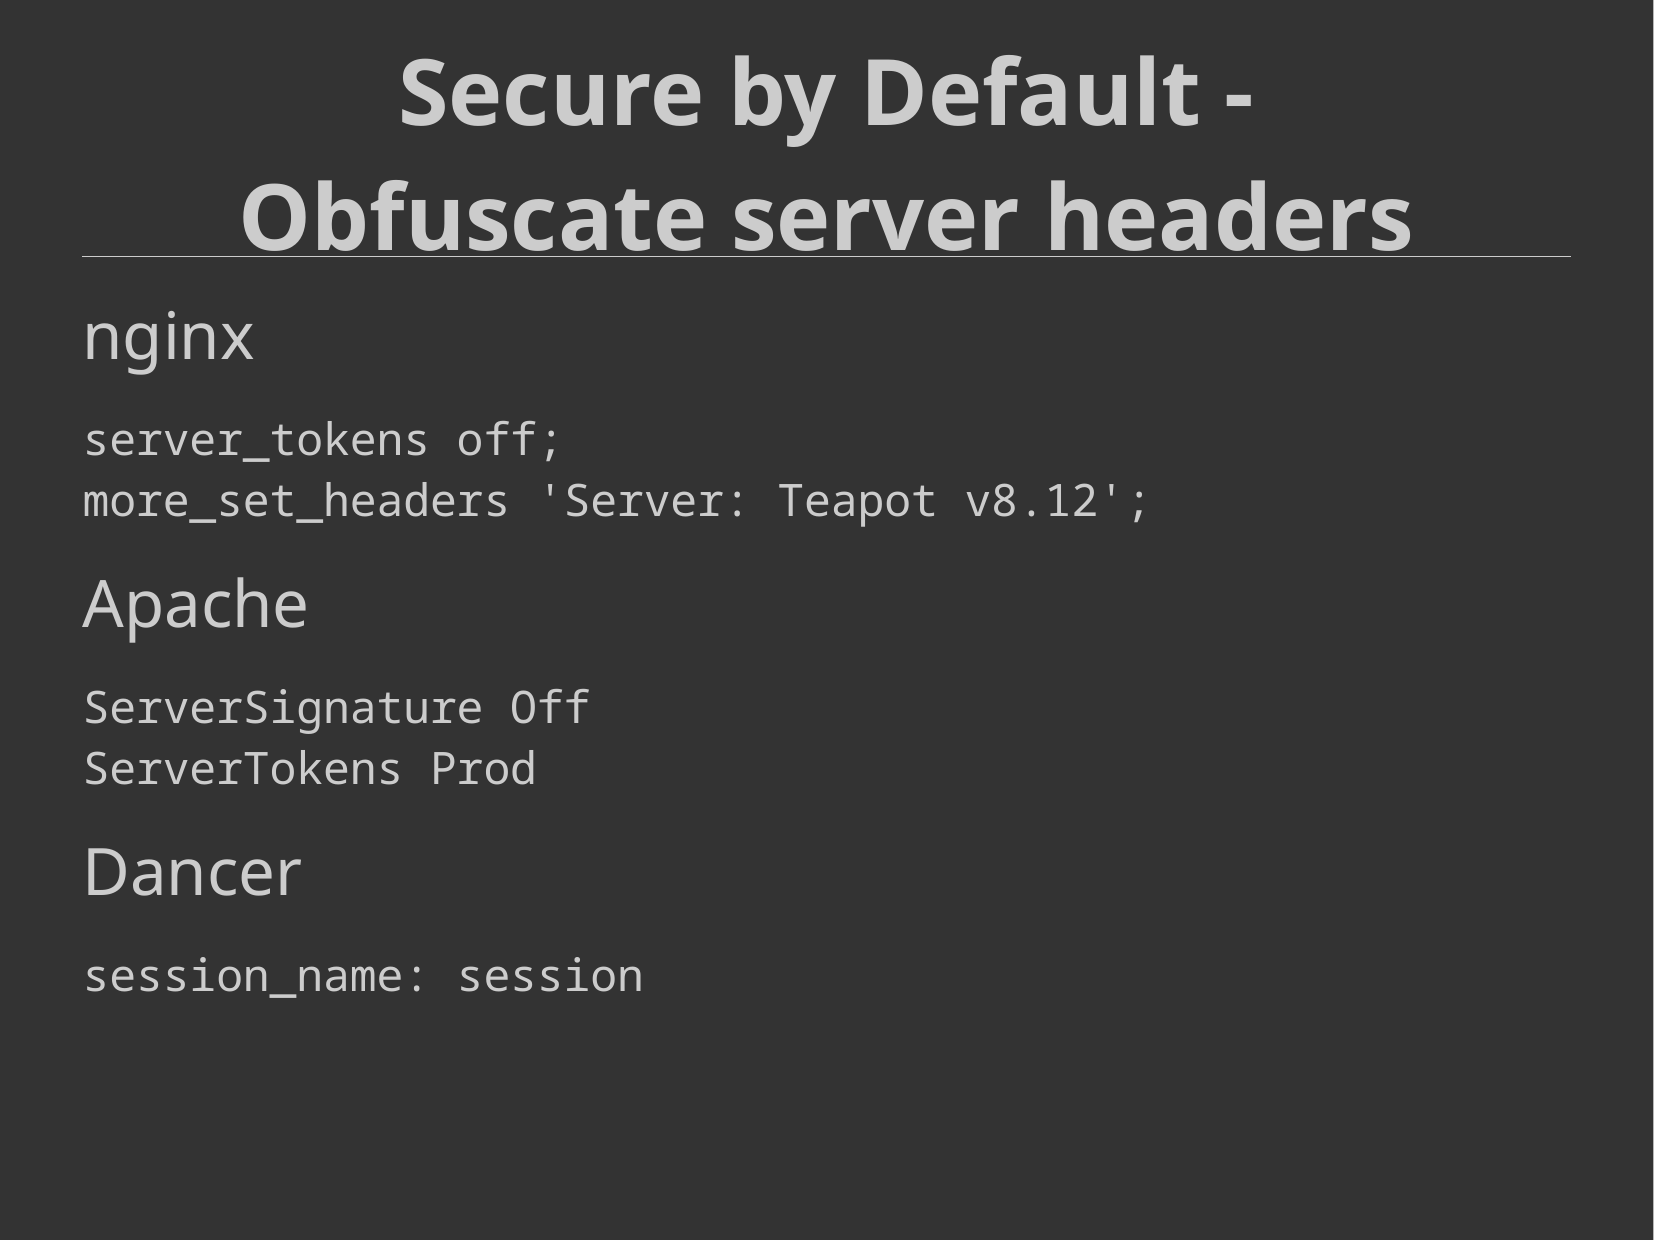

# Secure by Default - Obfuscate server headers
nginx
server_tokens off;
more_set_headers 'Server: Teapot v8.12';
Apache
ServerSignature Off
ServerTokens Prod
Dancer
session_name: session